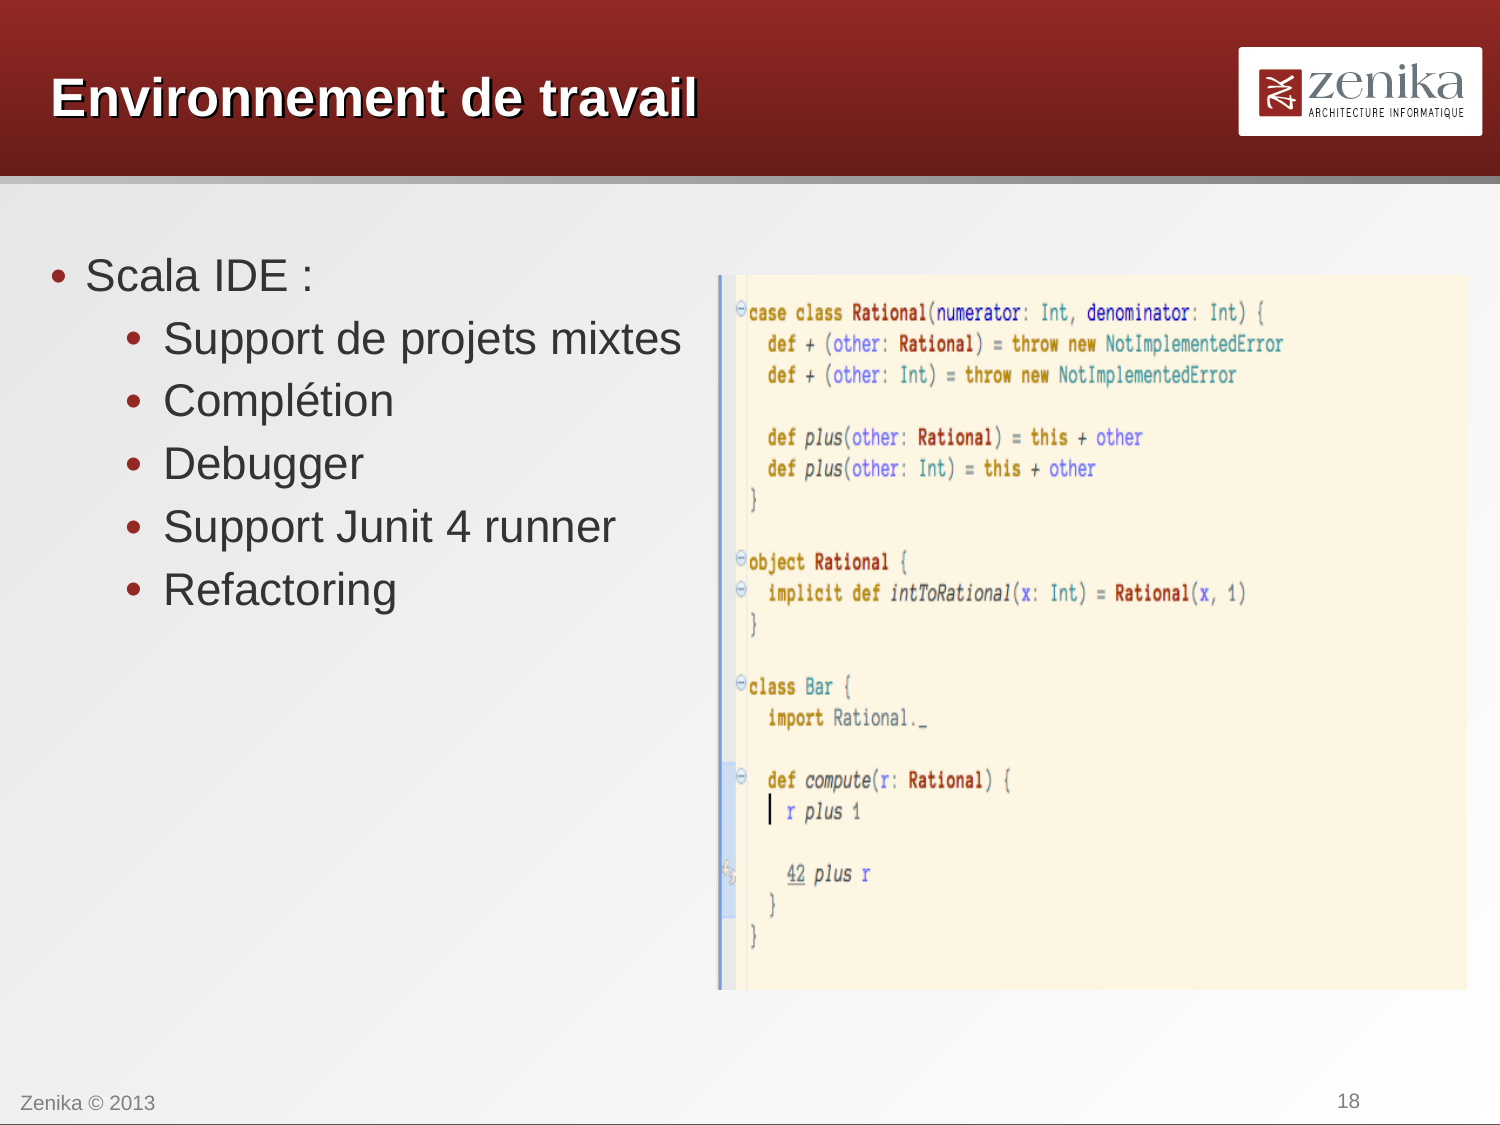

# Environnement de travail
Scala IDE :
Support de projets mixtes
Complétion
Debugger
Support Junit 4 runner
Refactoring